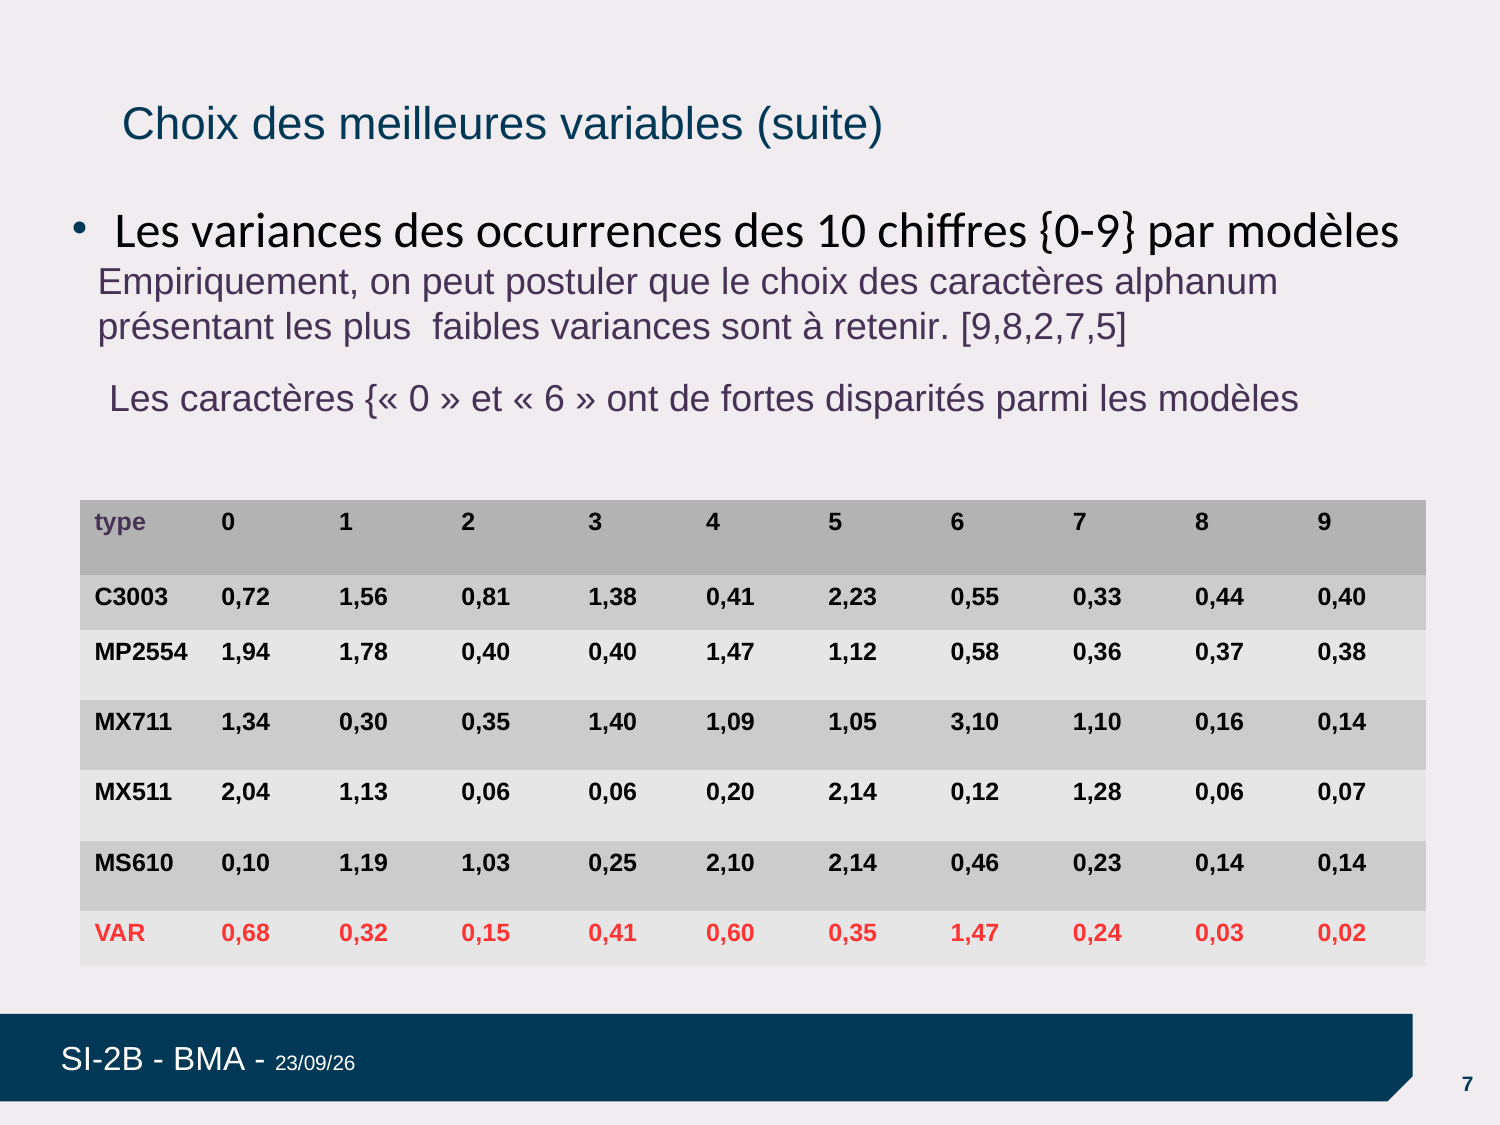

# Choix des meilleures variables (suite)
Les variances des occurrences des 10 chiffres {0-9} par modèles
Empiriquement, on peut postuler que le choix des caractères alphanum présentant les plus faibles variances sont à retenir. [9,8,2,7,5]
Les caractères {« 0 » et « 6 » ont de fortes disparités parmi les modèles
| type | 0 | 1 | 2 | 3 | 4 | 5 | 6 | 7 | 8 | 9 |
| --- | --- | --- | --- | --- | --- | --- | --- | --- | --- | --- |
| C3003 | 0,72 | 1,56 | 0,81 | 1,38 | 0,41 | 2,23 | 0,55 | 0,33 | 0,44 | 0,40 |
| MP2554 | 1,94 | 1,78 | 0,40 | 0,40 | 1,47 | 1,12 | 0,58 | 0,36 | 0,37 | 0,38 |
| MX711 | 1,34 | 0,30 | 0,35 | 1,40 | 1,09 | 1,05 | 3,10 | 1,10 | 0,16 | 0,14 |
| MX511 | 2,04 | 1,13 | 0,06 | 0,06 | 0,20 | 2,14 | 0,12 | 1,28 | 0,06 | 0,07 |
| MS610 | 0,10 | 1,19 | 1,03 | 0,25 | 2,10 | 2,14 | 0,46 | 0,23 | 0,14 | 0,14 |
| VAR | 0,68 | 0,32 | 0,15 | 0,41 | 0,60 | 0,35 | 1,47 | 0,24 | 0,03 | 0,02 |